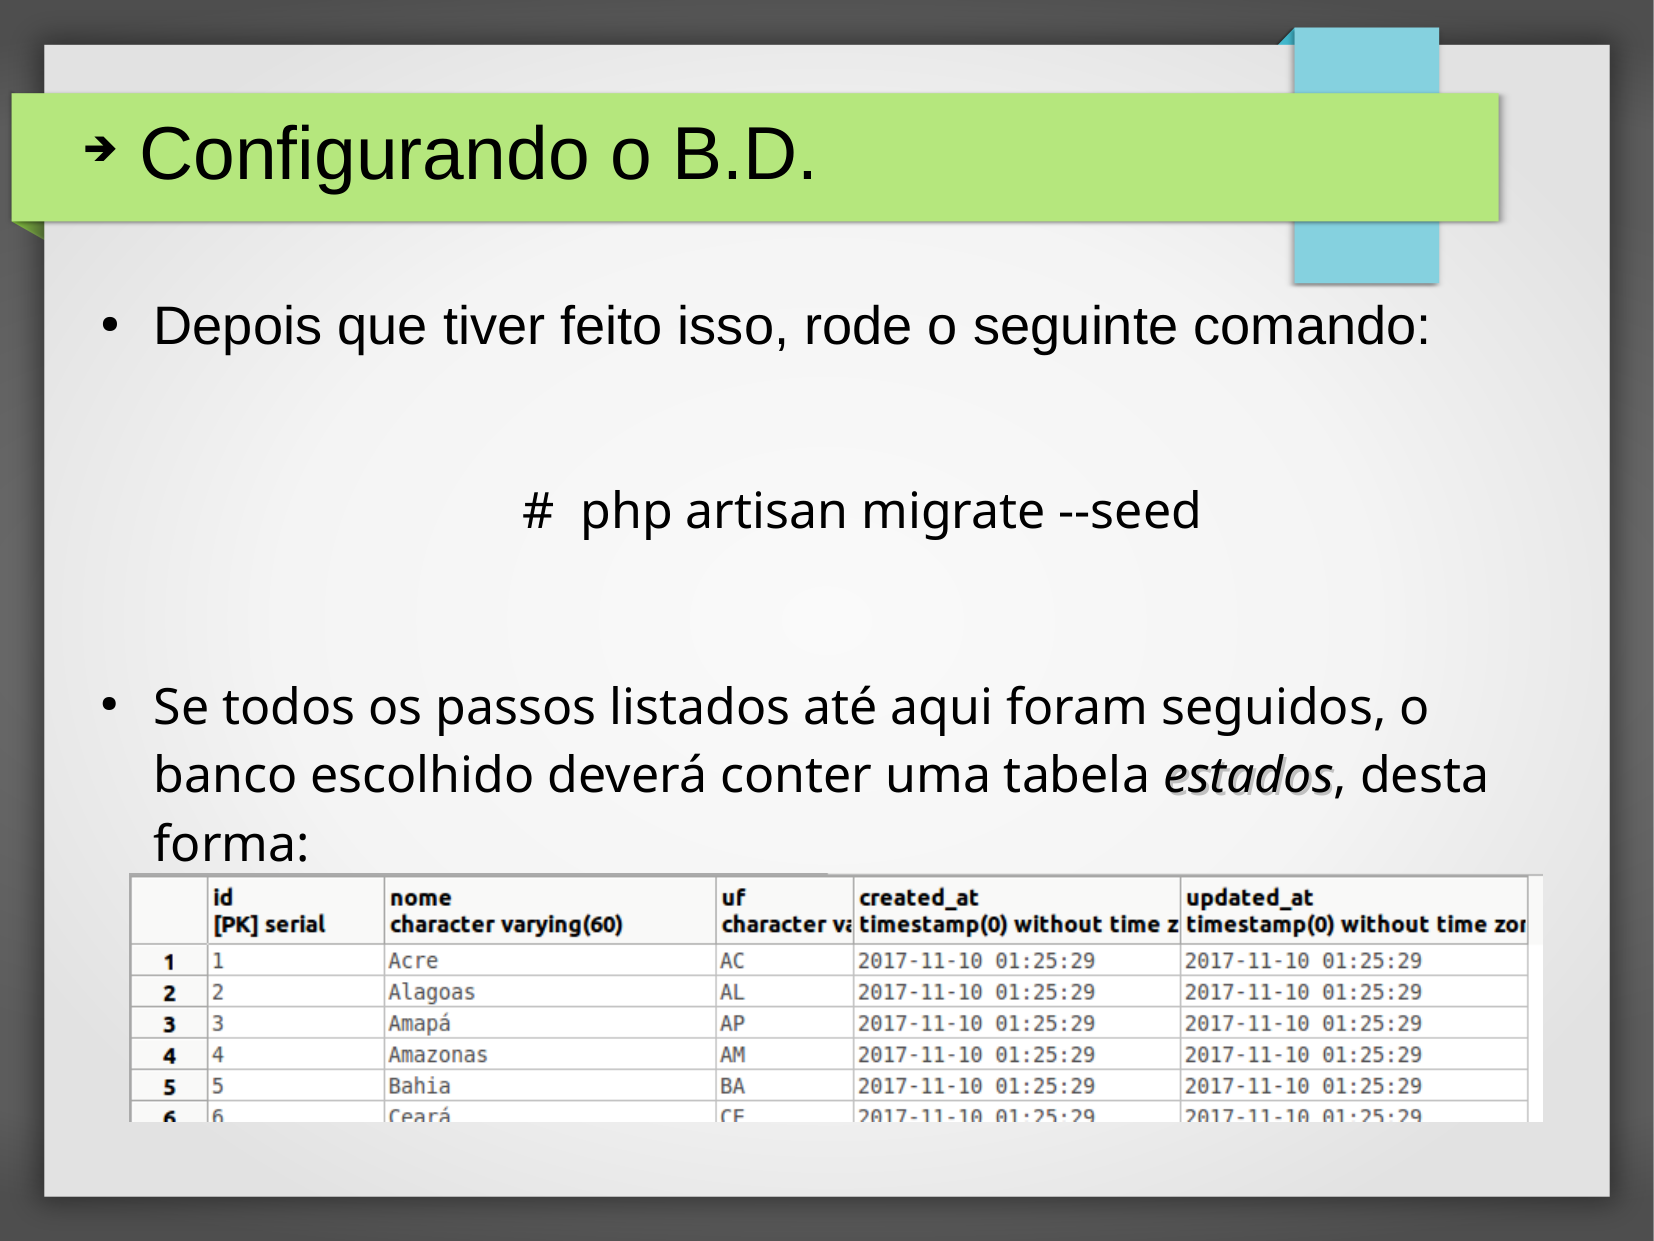

# Configurando o B.D.
Depois que tiver feito isso, rode o seguinte comando:
# php artisan migrate --seed
Se todos os passos listados até aqui foram seguidos, o banco escolhido deverá conter uma tabela estados, desta forma: